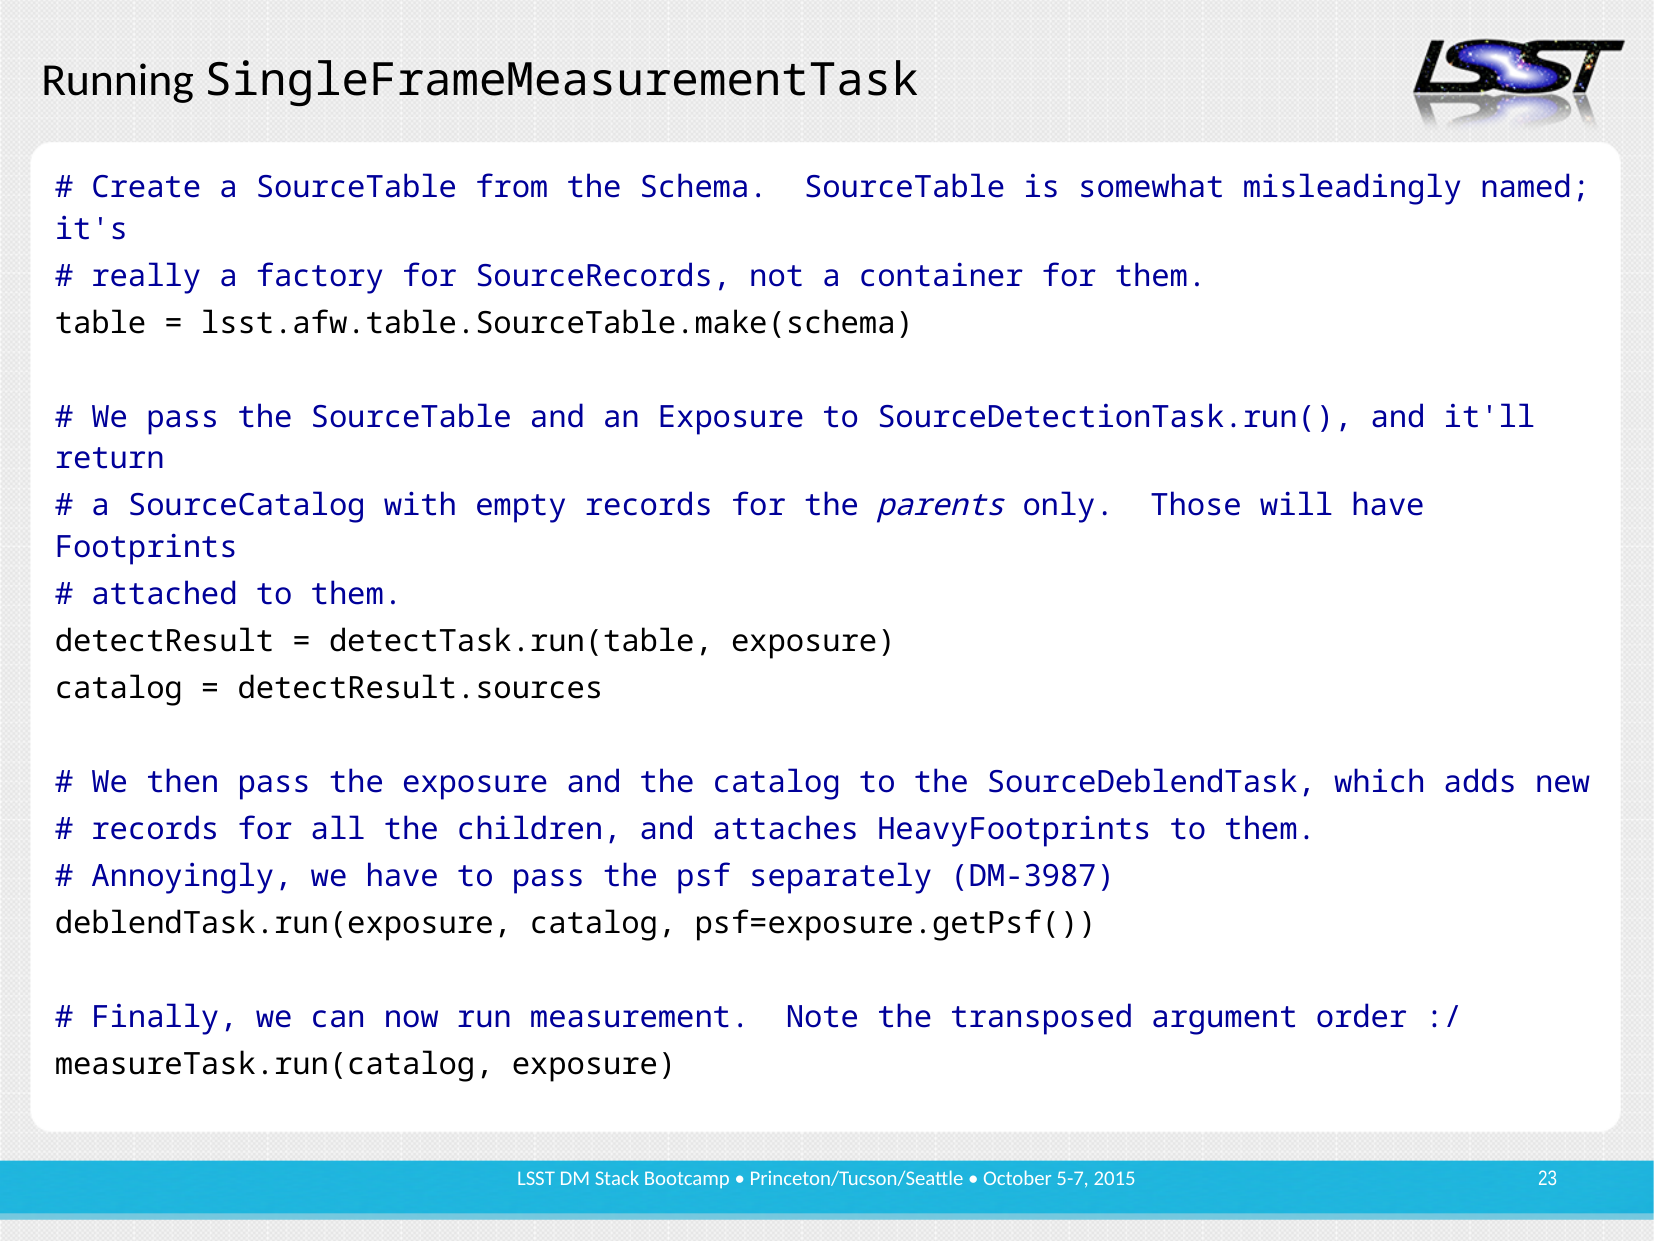

# Running SingleFrameMeasurementTask
# Create a SourceTable from the Schema. SourceTable is somewhat misleadingly named; it's
# really a factory for SourceRecords, not a container for them.
table = lsst.afw.table.SourceTable.make(schema)
# We pass the SourceTable and an Exposure to SourceDetectionTask.run(), and it'll return
# a SourceCatalog with empty records for the parents only. Those will have Footprints
# attached to them.
detectResult = detectTask.run(table, exposure)
catalog = detectResult.sources
# We then pass the exposure and the catalog to the SourceDeblendTask, which adds new
# records for all the children, and attaches HeavyFootprints to them.
# Annoyingly, we have to pass the psf separately (DM-3987)
deblendTask.run(exposure, catalog, psf=exposure.getPsf())
# Finally, we can now run measurement. Note the transposed argument order :/
measureTask.run(catalog, exposure)